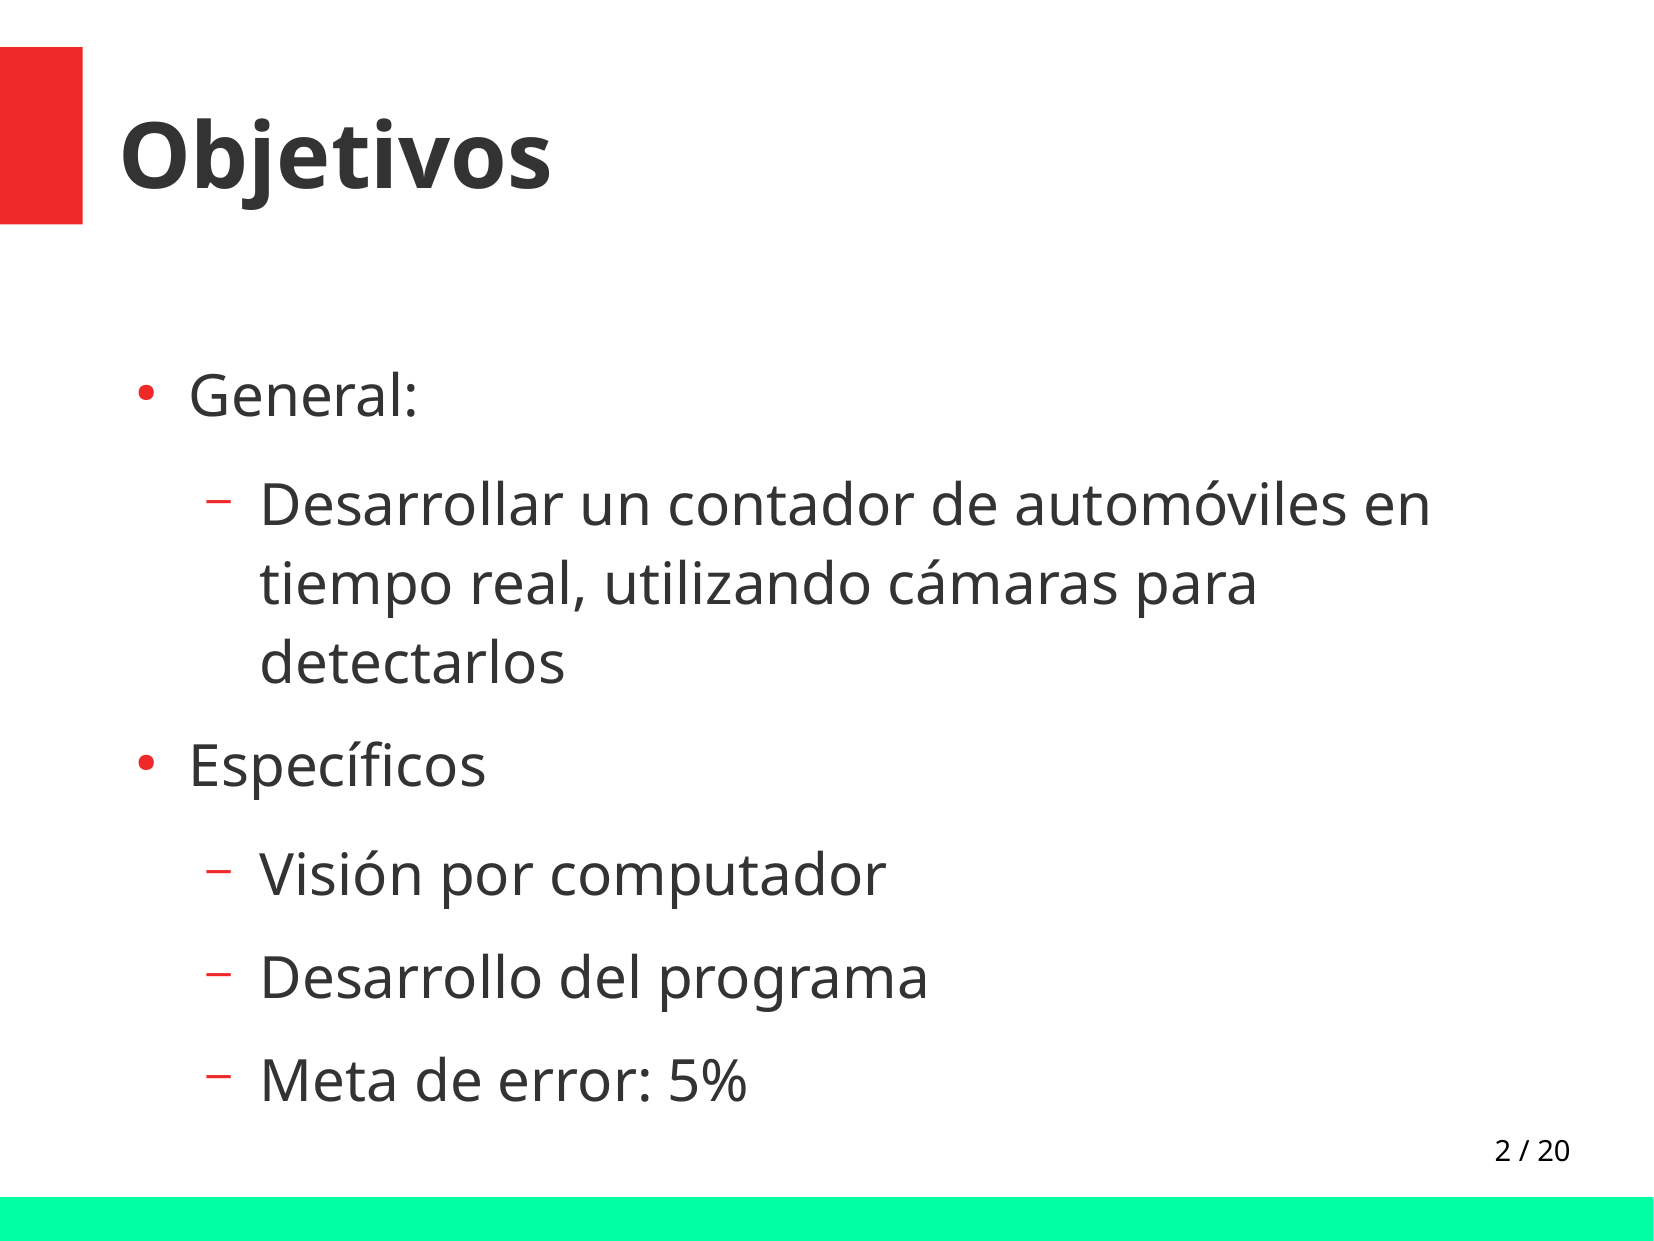

# Objetivos
General:
Desarrollar un contador de automóviles en tiempo real, utilizando cámaras para detectarlos
Específicos
Visión por computador
Desarrollo del programa
Meta de error: 5%
2